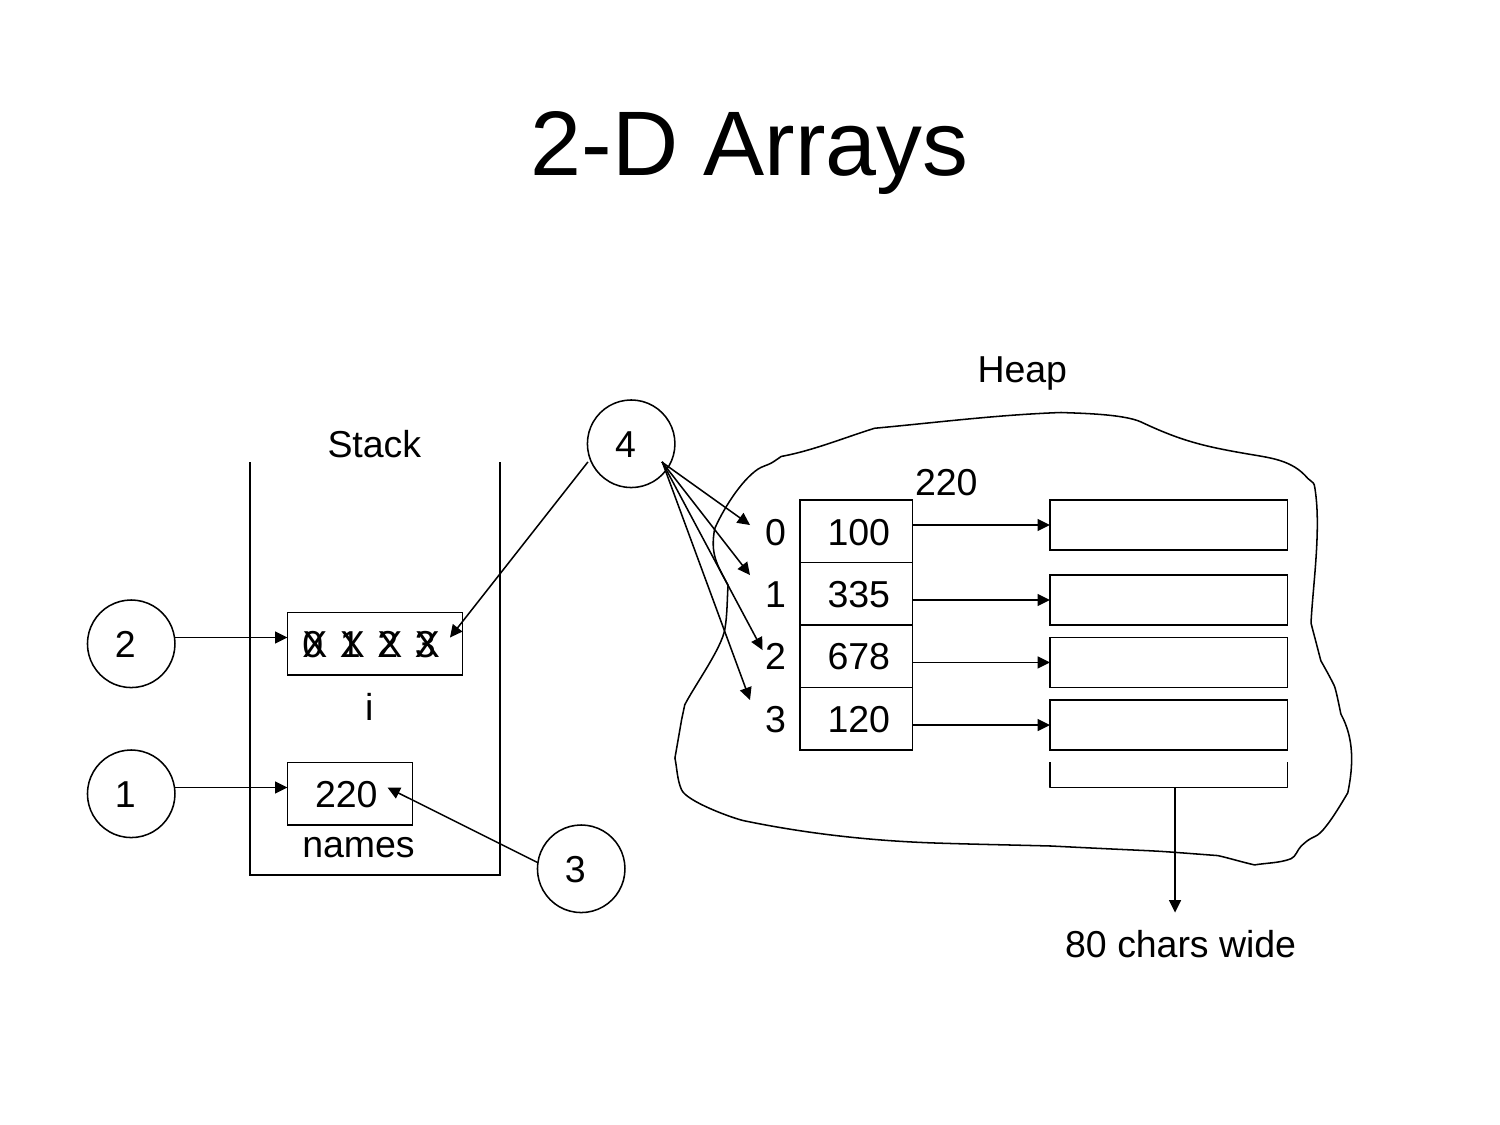

# 2-D Arrays
Heap
4
Stack
220
0
100
1
335
2
X
0
X
1
X
2
X
3
2
678
i
3
120
1
220
names
3
80 chars wide